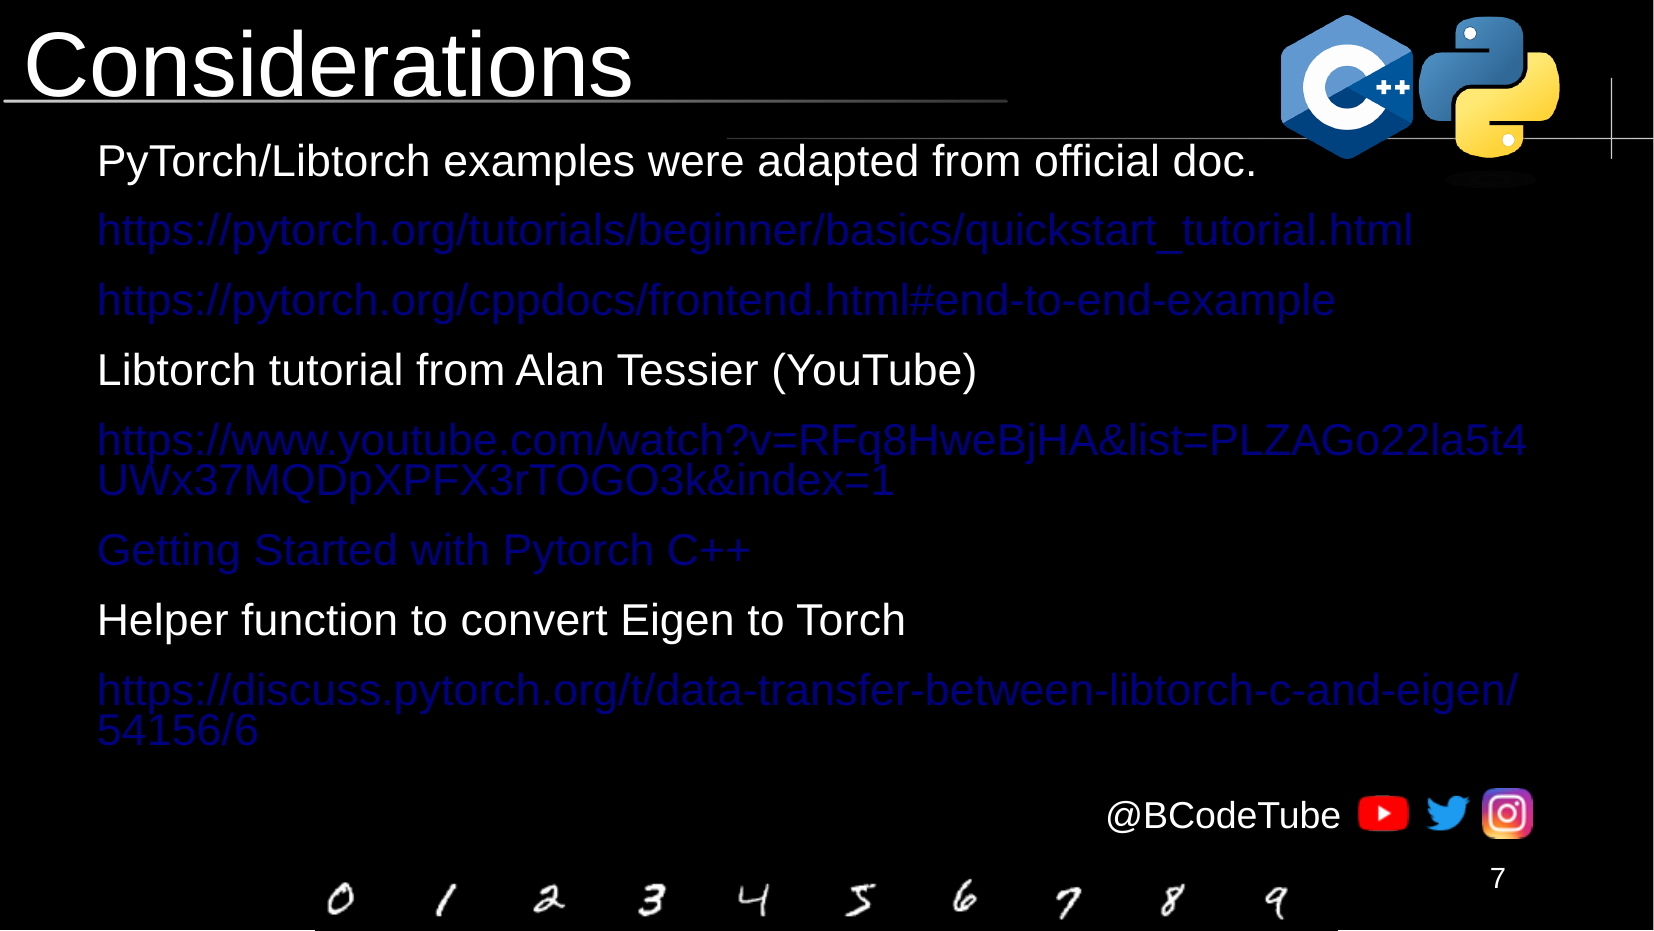

# Considerations
PyTorch/Libtorch examples were adapted from official doc.
https://pytorch.org/tutorials/beginner/basics/quickstart_tutorial.html
https://pytorch.org/cppdocs/frontend.html#end-to-end-example
Libtorch tutorial from Alan Tessier (YouTube)
https://www.youtube.com/watch?v=RFq8HweBjHA&list=PLZAGo22la5t4UWx37MQDpXPFX3rTOGO3k&index=1
Getting Started with Pytorch C++
Helper function to convert Eigen to Torch
https://discuss.pytorch.org/t/data-transfer-between-libtorch-c-and-eigen/54156/6
7